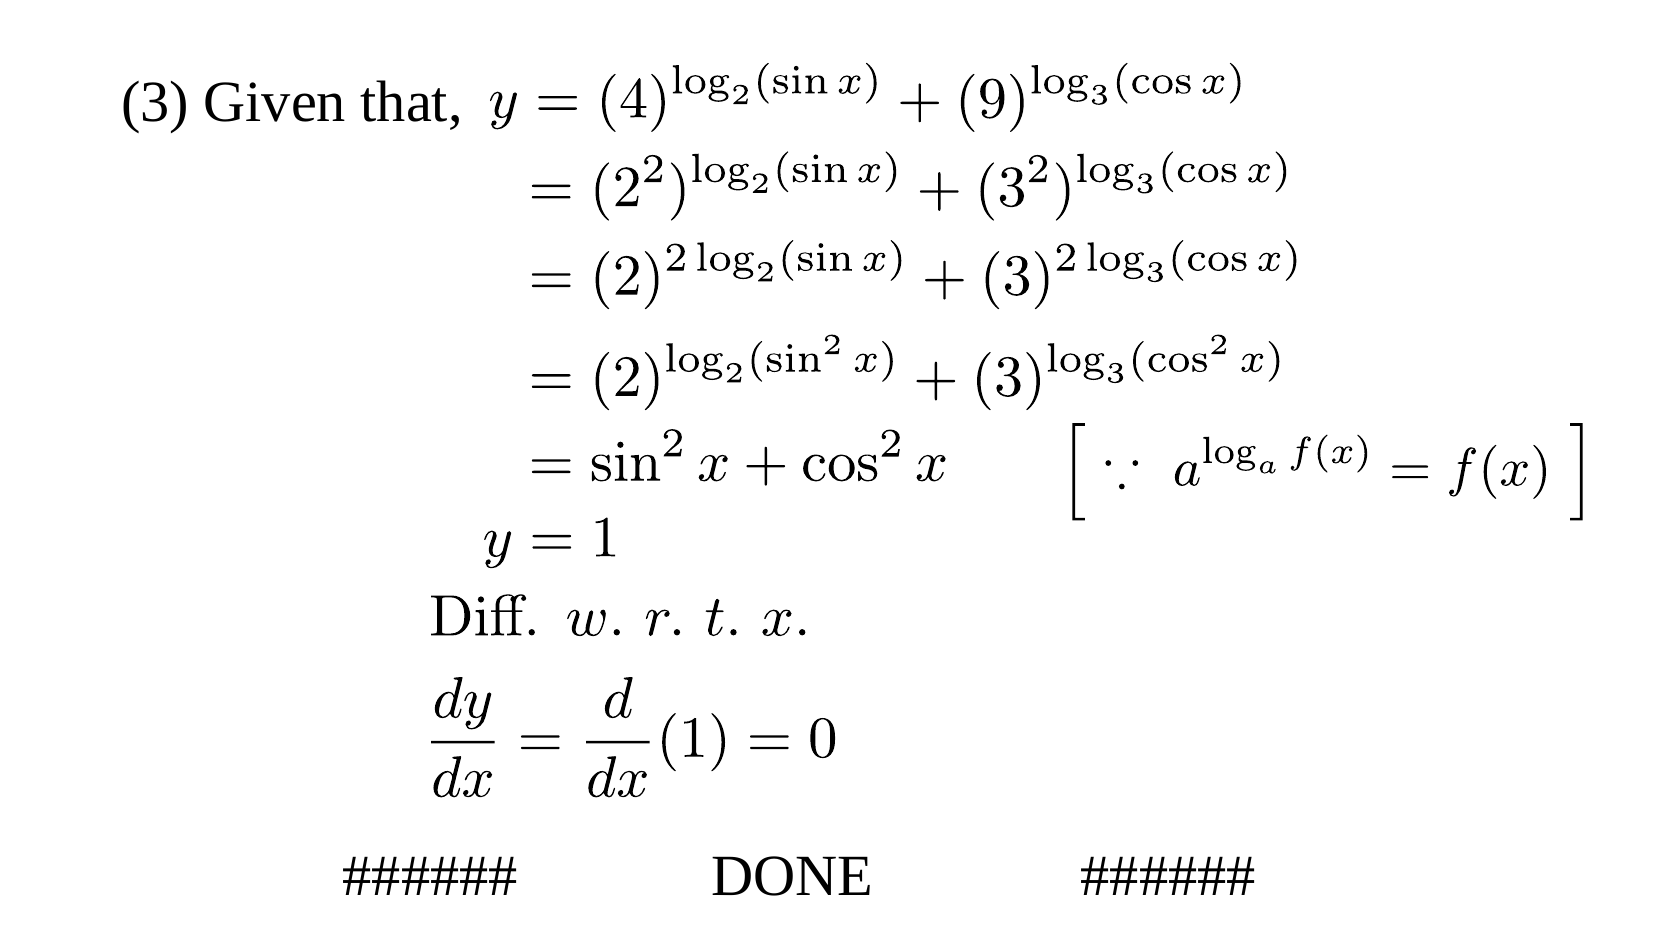

# (3) Given that, ######			DONE			######